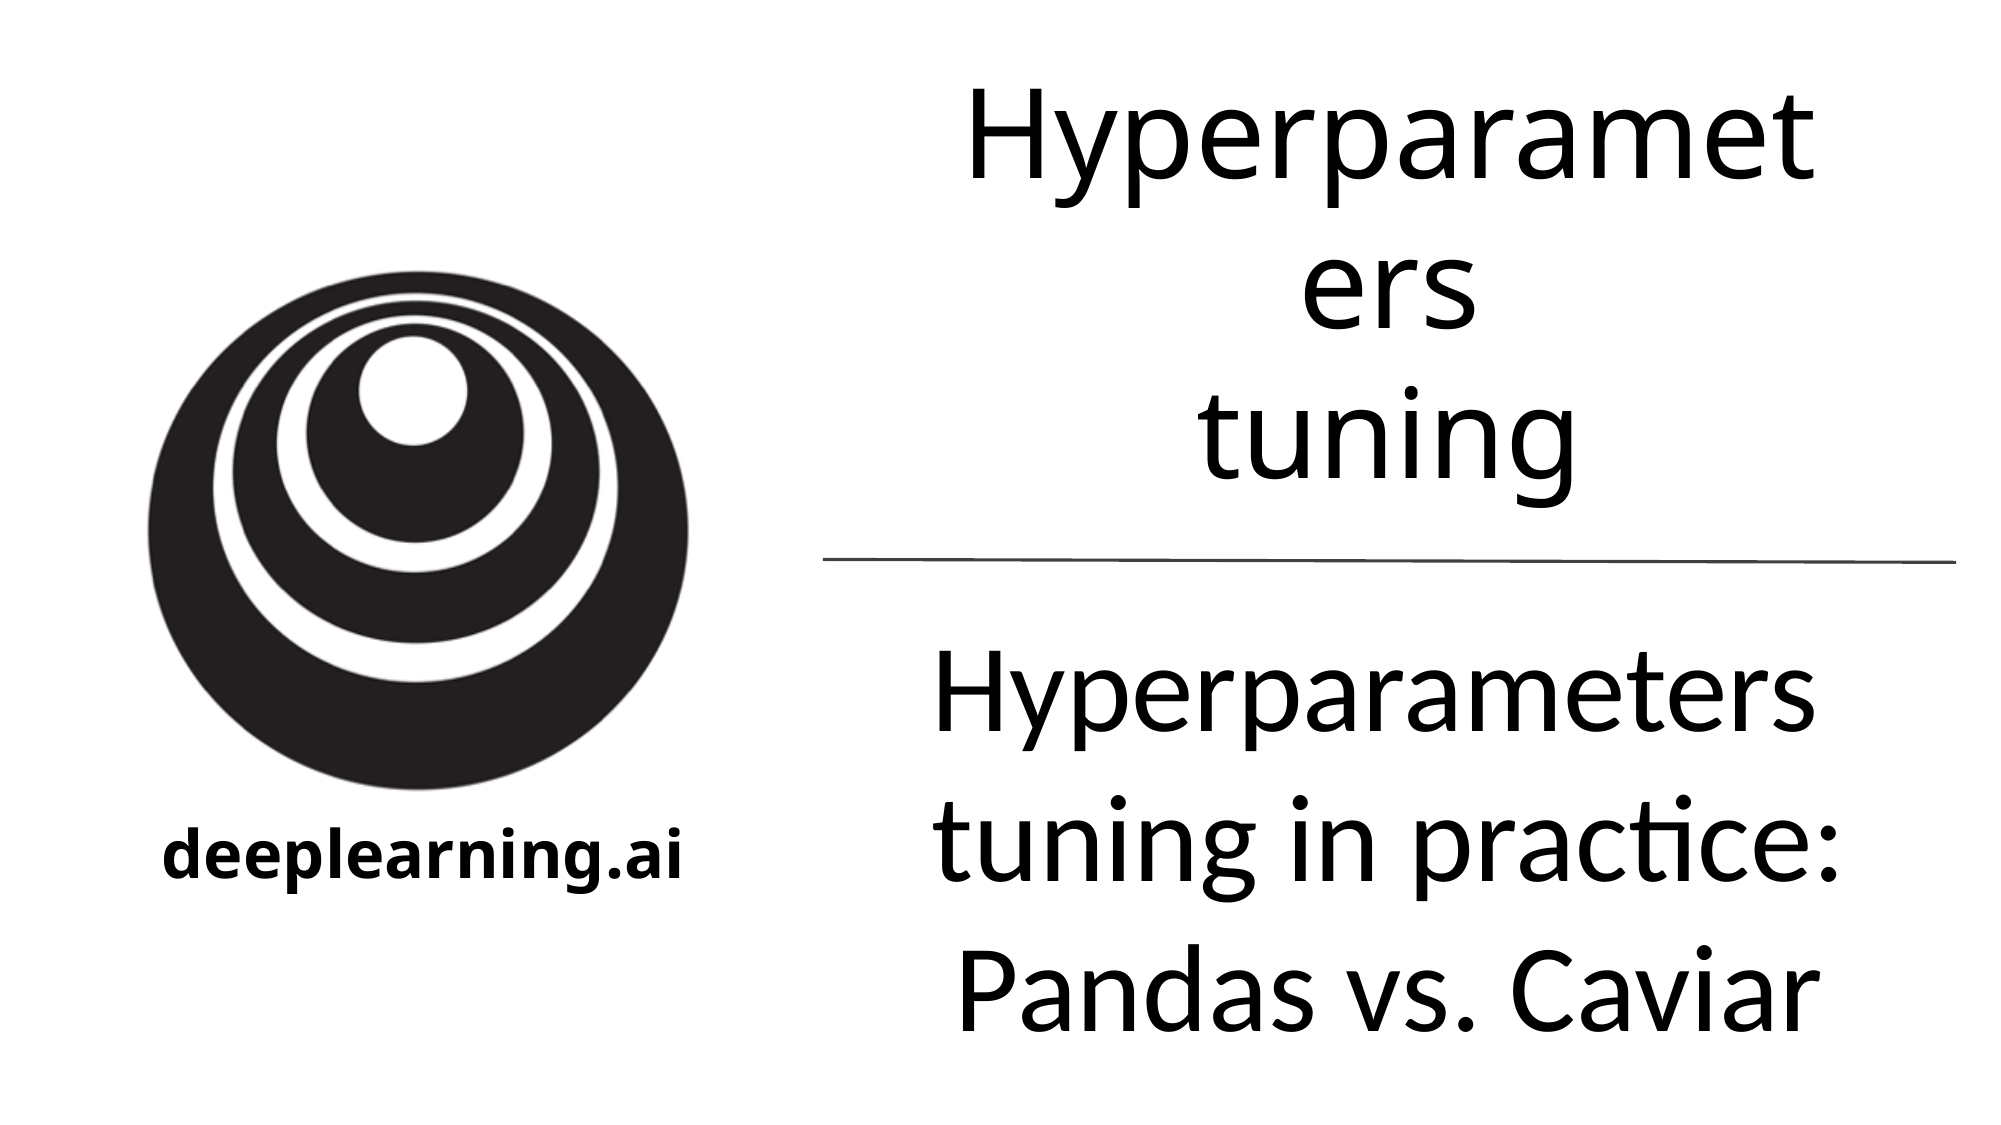

# Hyperparameters tuning
deeplearning.ai
Hyperparameters
tuning in practice:
Pandas vs. Caviar